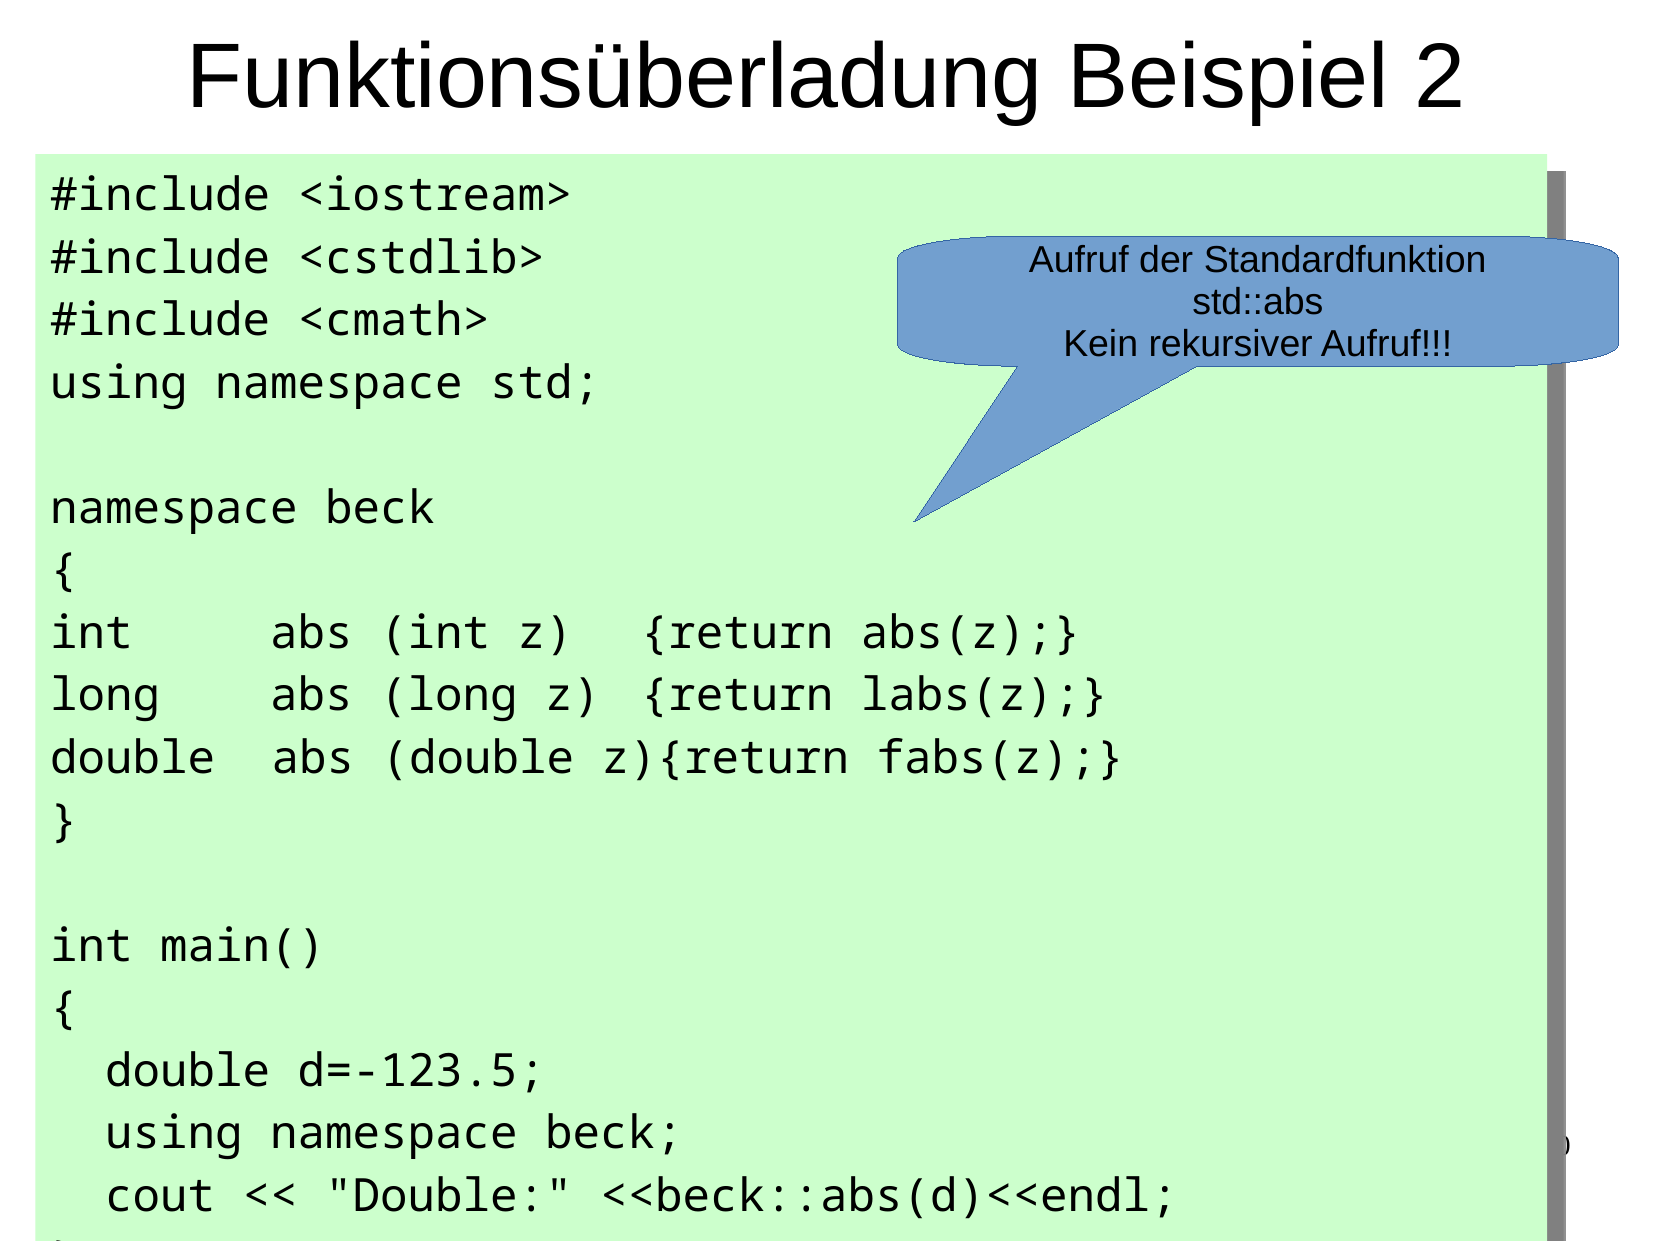

# Funktionsüberladung Beispiel 2
#include <iostream>
#include <cstdlib>
#include <cmath>
using namespace std;
namespace beck
{
int abs (int z)	{return abs(z);}
long abs (long z)	{return labs(z);}
double	abs (double z){return fabs(z);}
}
int main()
{
 double d=-123.5;
 using namespace beck;
 cout << "Double:" <<beck::abs(d)<<endl;
}
Aufruf der Standardfunktion
std::abs
Kein rekursiver Aufruf!!!
10